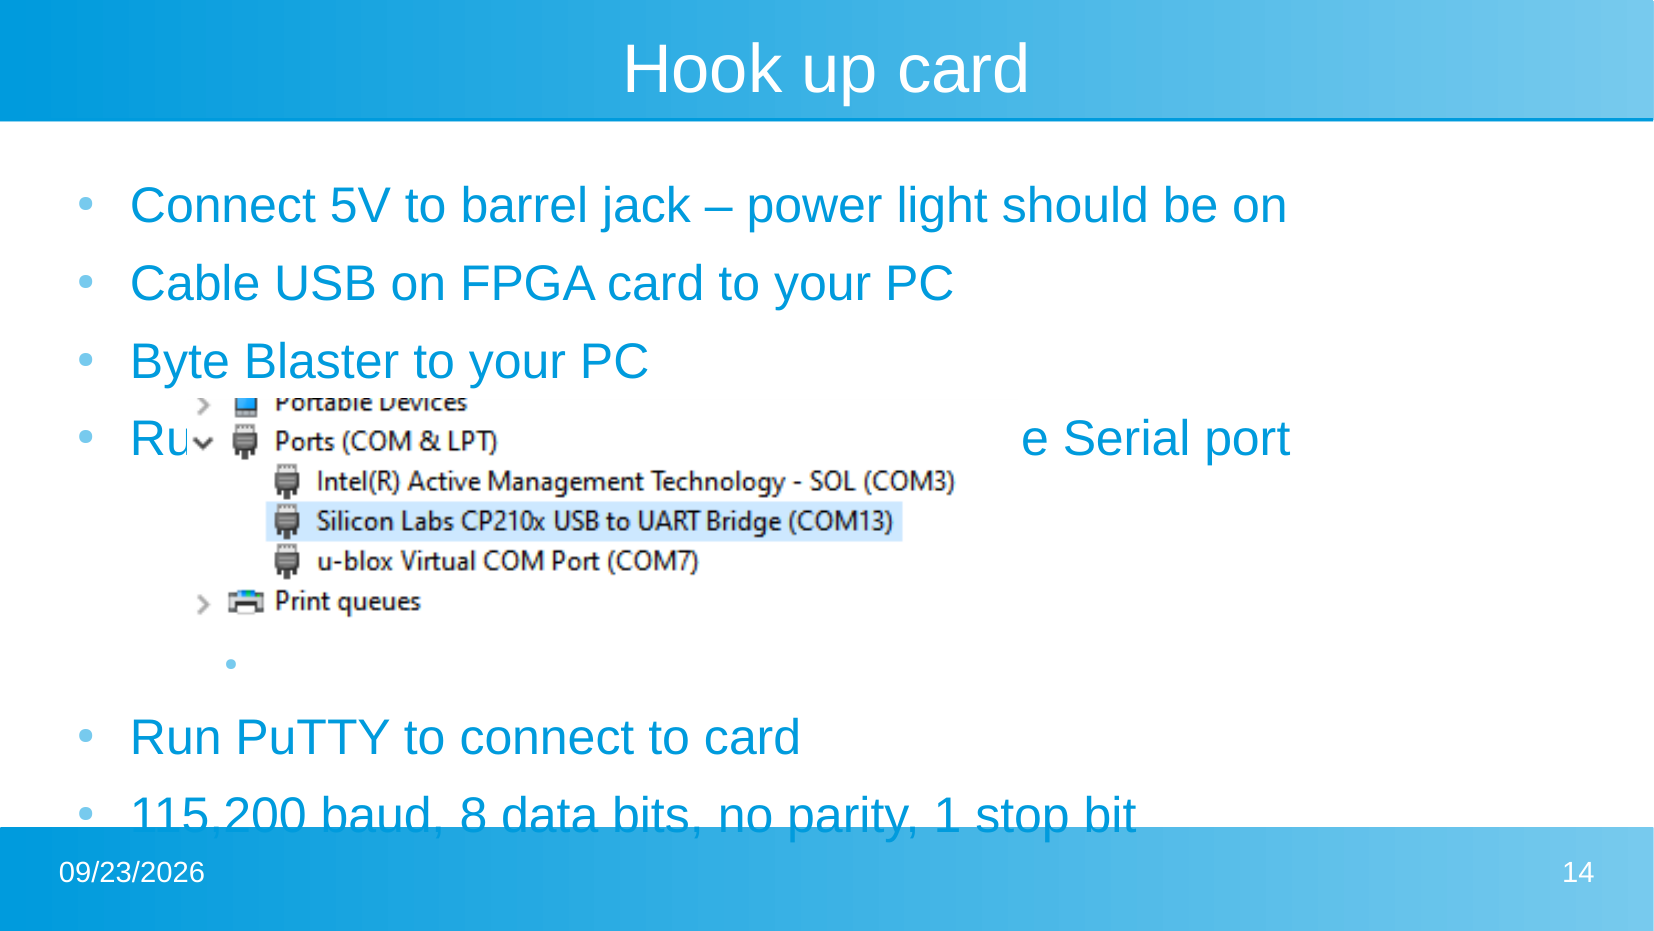

# Hook up card
Connect 5V to barrel jack – power light should be on
Cable USB on FPGA card to your PC
Byte Blaster to your PC
Run Windows Device Manager to find the Serial port
Run PuTTY to connect to card
115,200 baud, 8 data bits, no parity, 1 stop bit
14